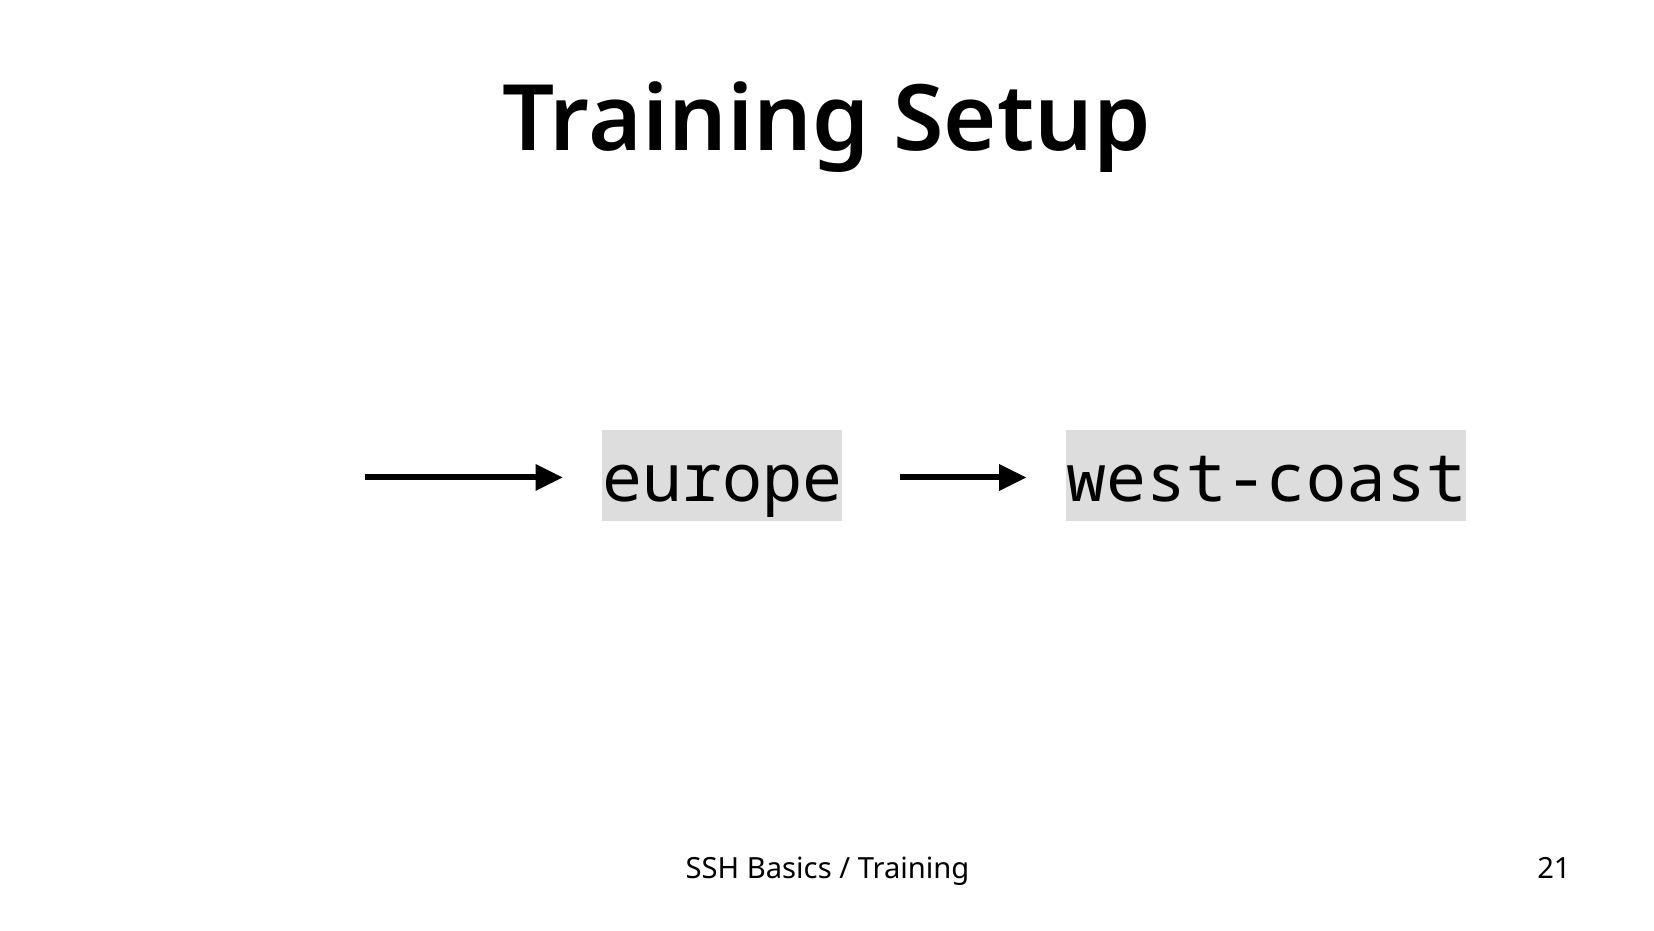

# Training Setup
👨‍💼
 europe
 west-coast
SSH Basics / Training
21